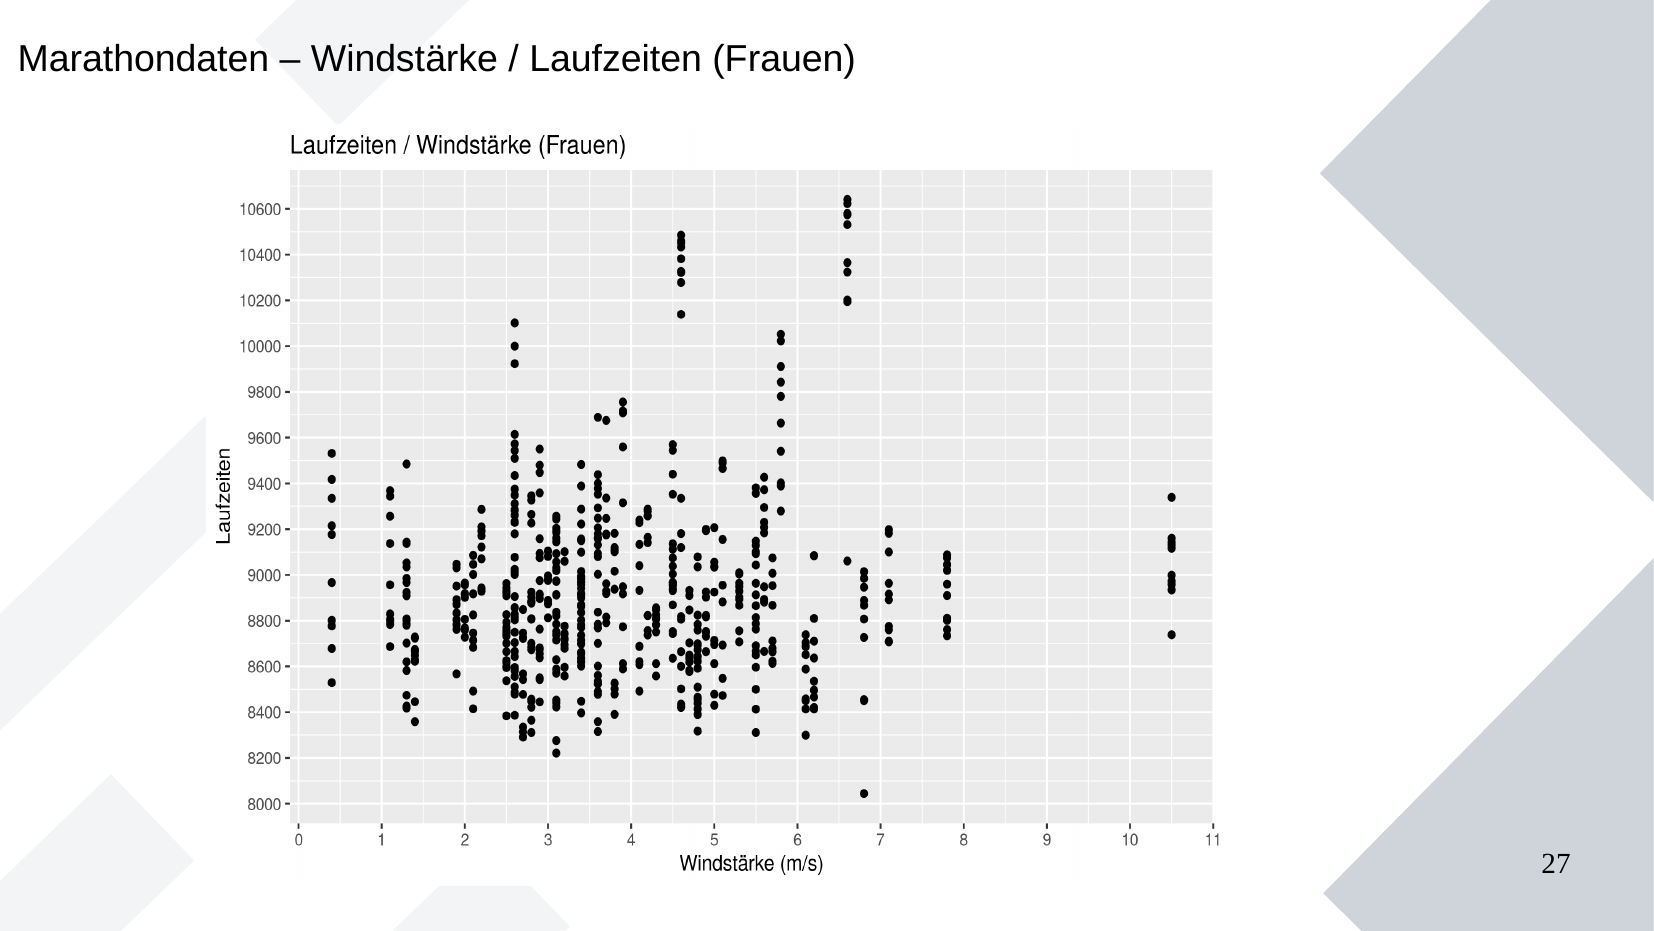

# Marathondaten – Windstärke / Laufzeiten (Frauen)
27